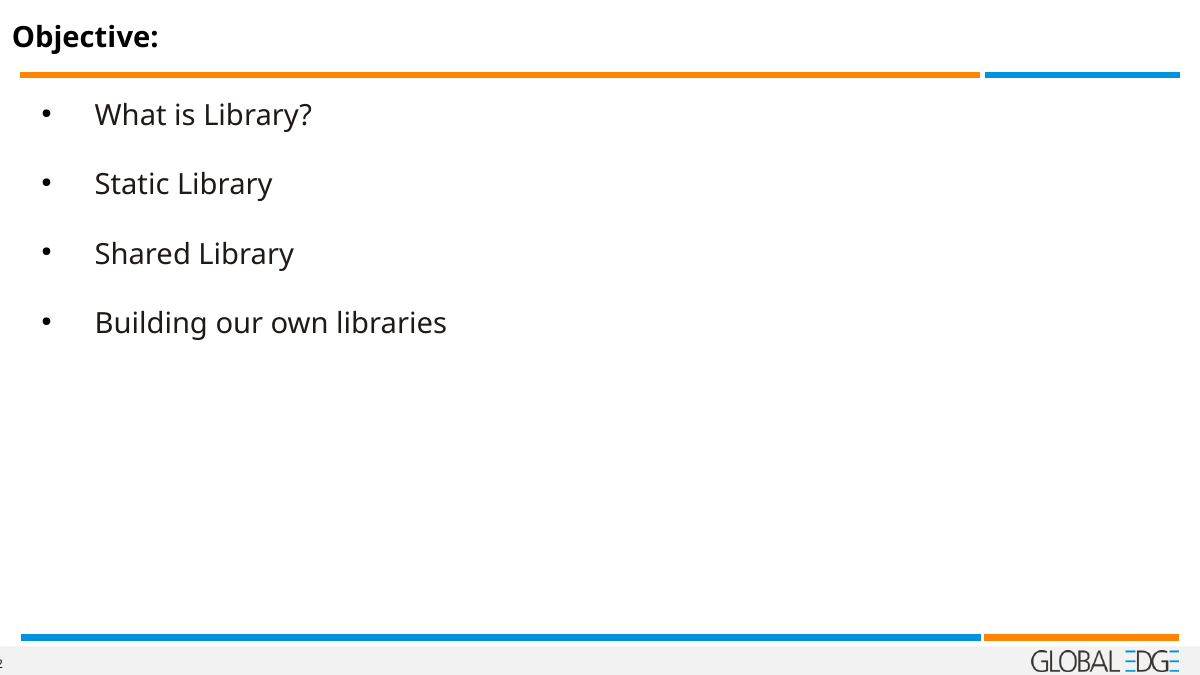

# Objective:
What is Library?
Static Library
Shared Library
Building our own libraries